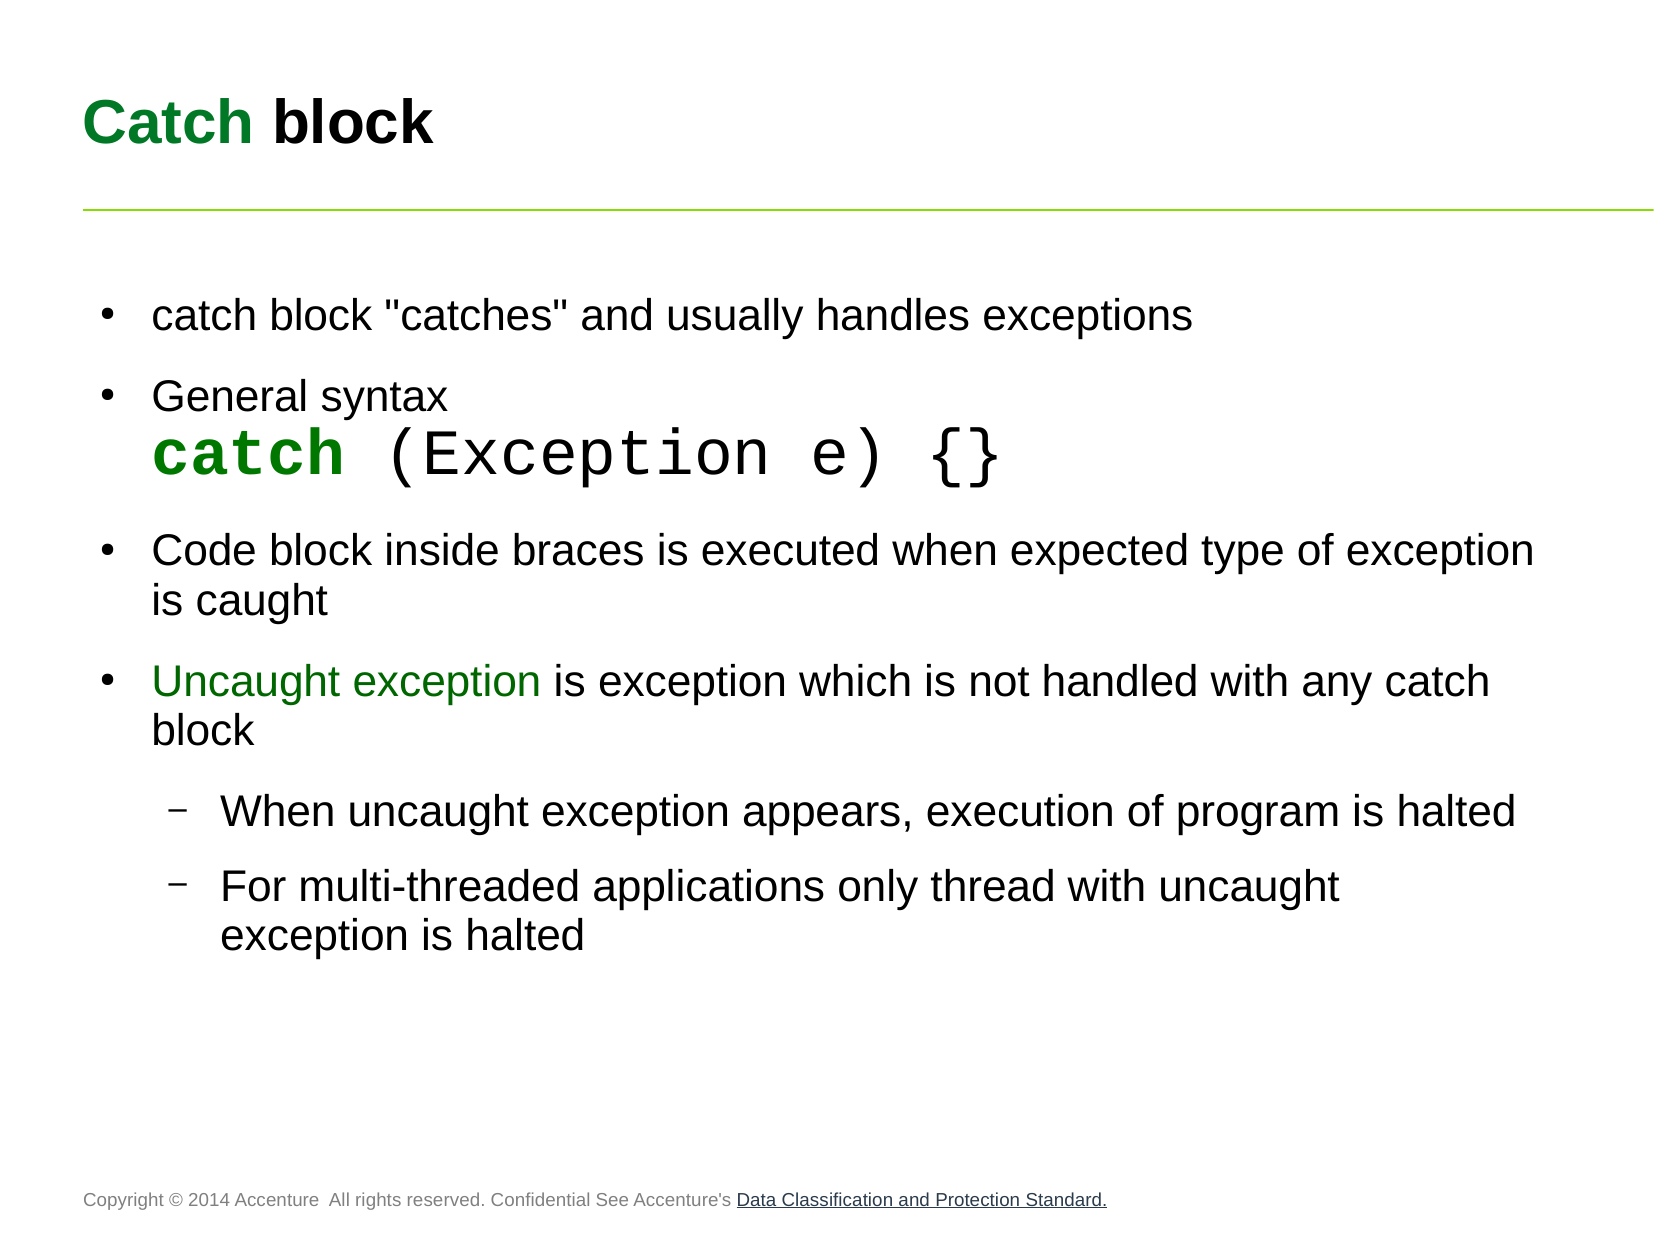

# Catch block
catch block "catches" and usually handles exceptions
General syntax
catch (Exception e) {}
Code block inside braces is executed when expected type of exception is caught
Uncaught exception is exception which is not handled with any catch block
When uncaught exception appears, execution of program is halted
For multi-threaded applications only thread with uncaught exception is halted